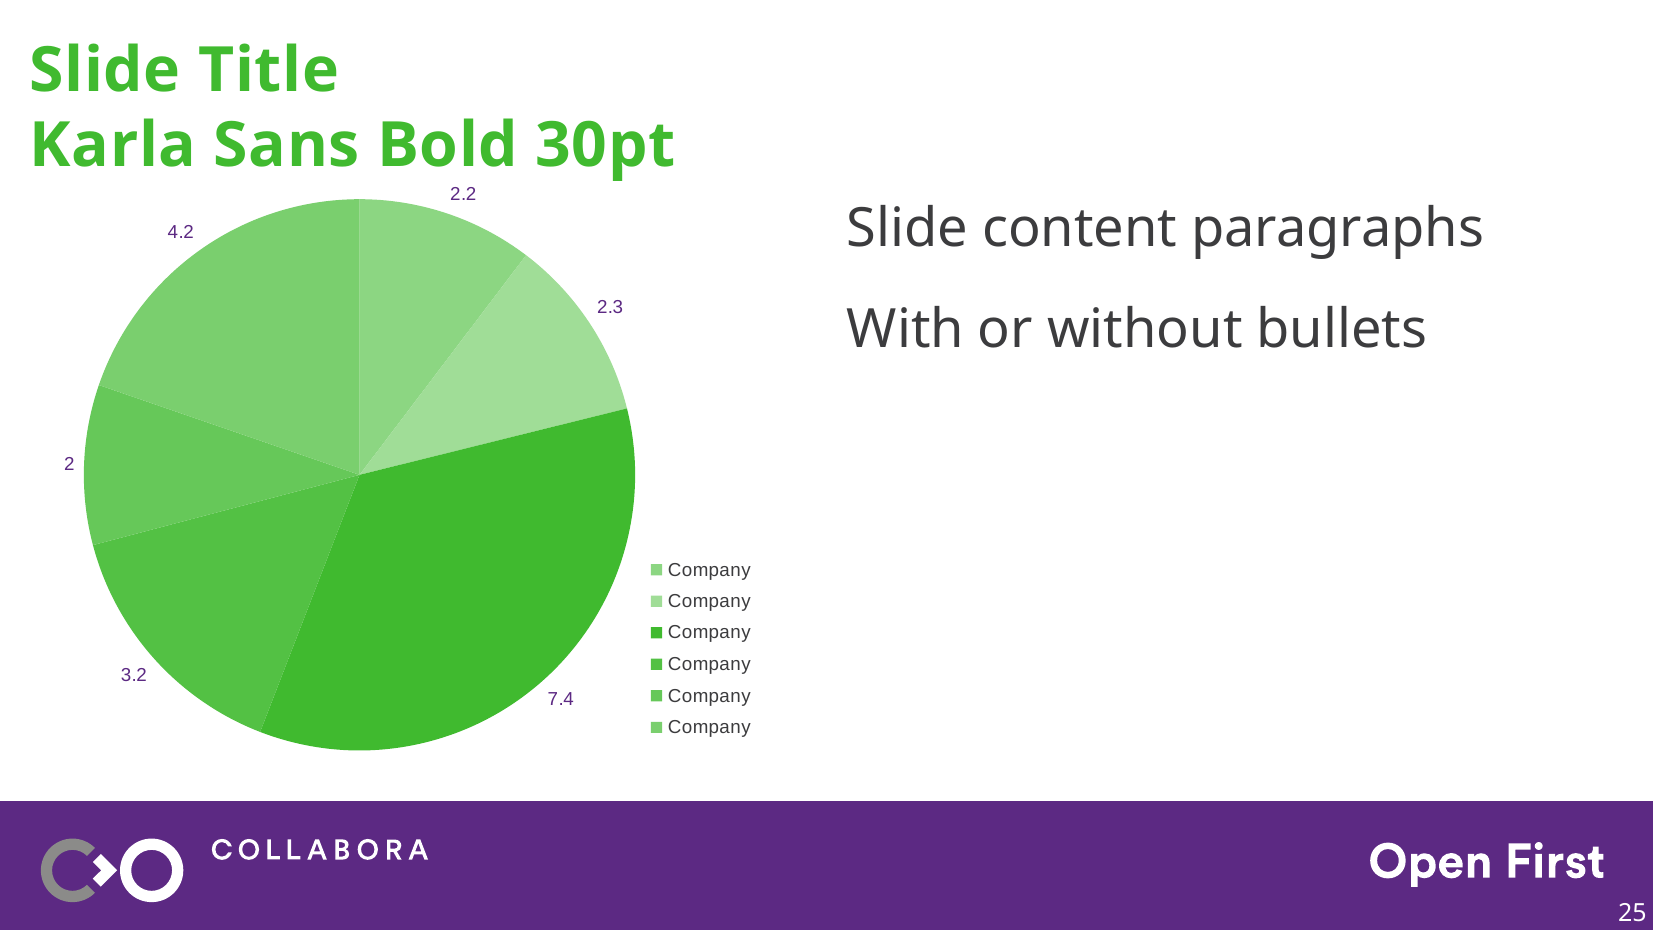

# Slide Title Karla Sans Bold 30pt
Slide content paragraphs
With or without bullets
### Chart
| Category | 2011 |
|---|---|
| Company | 2.2 |
| Company | 2.3 |
| Company | 7.4 |
| Company | 3.2 |
| Company | 2.0 |
| Company | 4.2 |